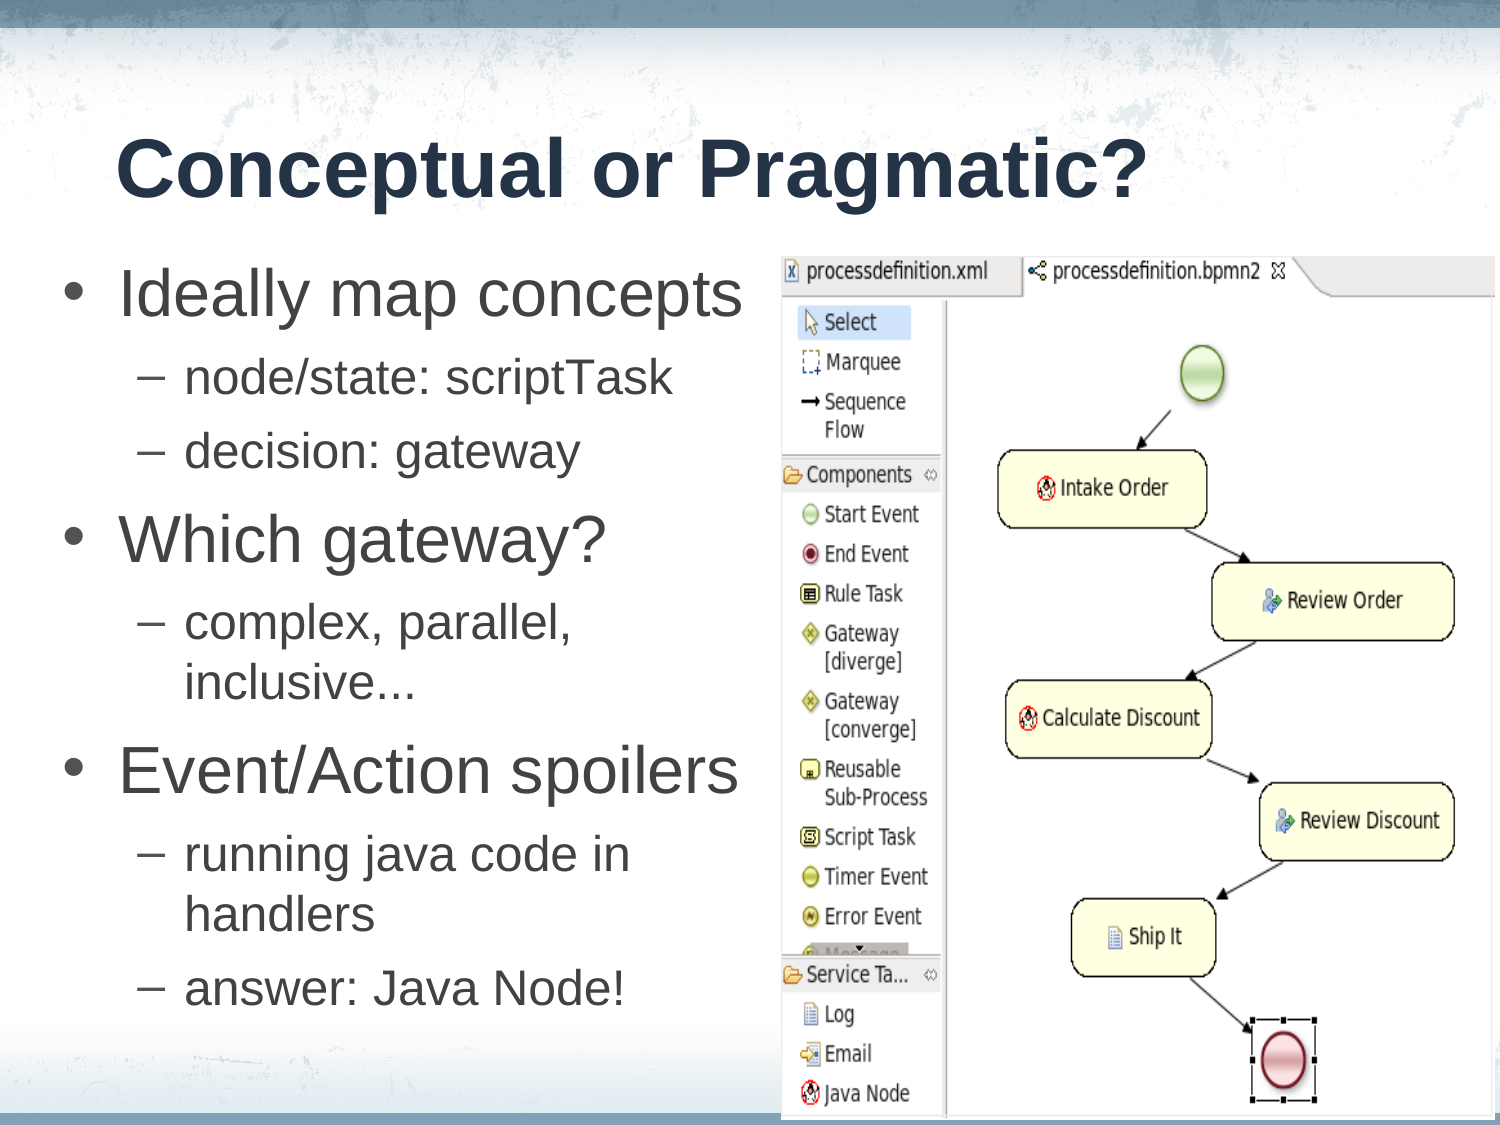

# Conceptual or Pragmatic?
Ideally map concepts
node/state: scriptTask
decision: gateway
Which gateway?
complex, parallel, inclusive...
Event/Action spoilers
running java code in handlers
answer: Java Node!